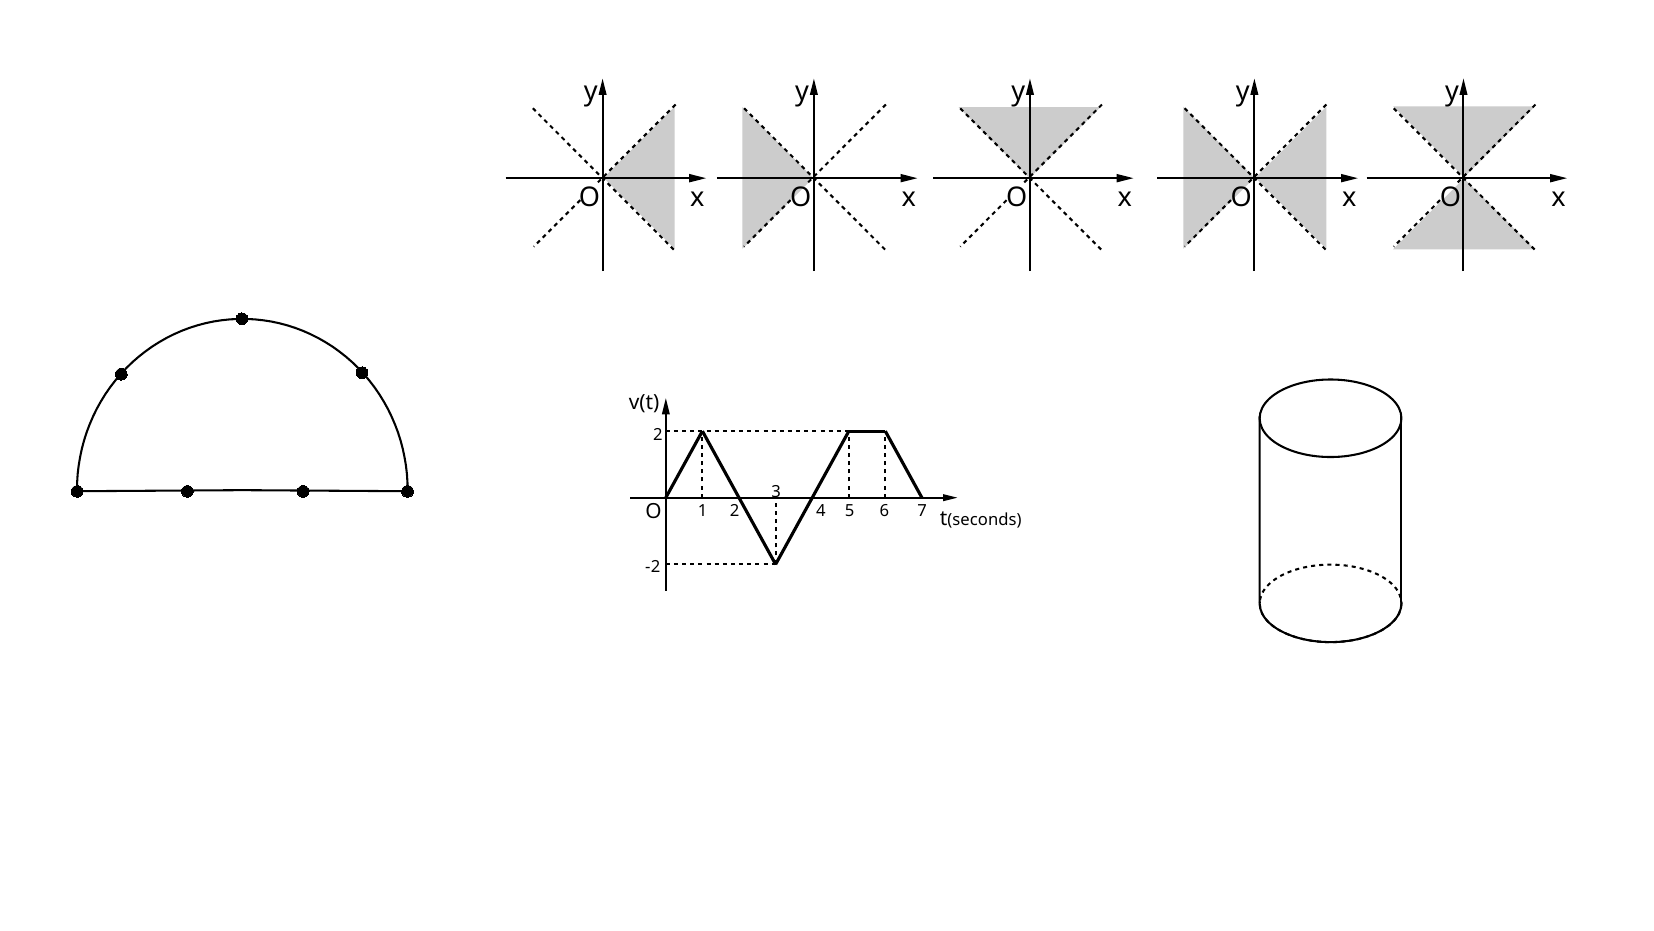

y
y
y
y
y
O
x
O
x
O
x
O
x
O
x
v(t)
2
3
O
1
2
4
5
6
7
t(seconds)
-2